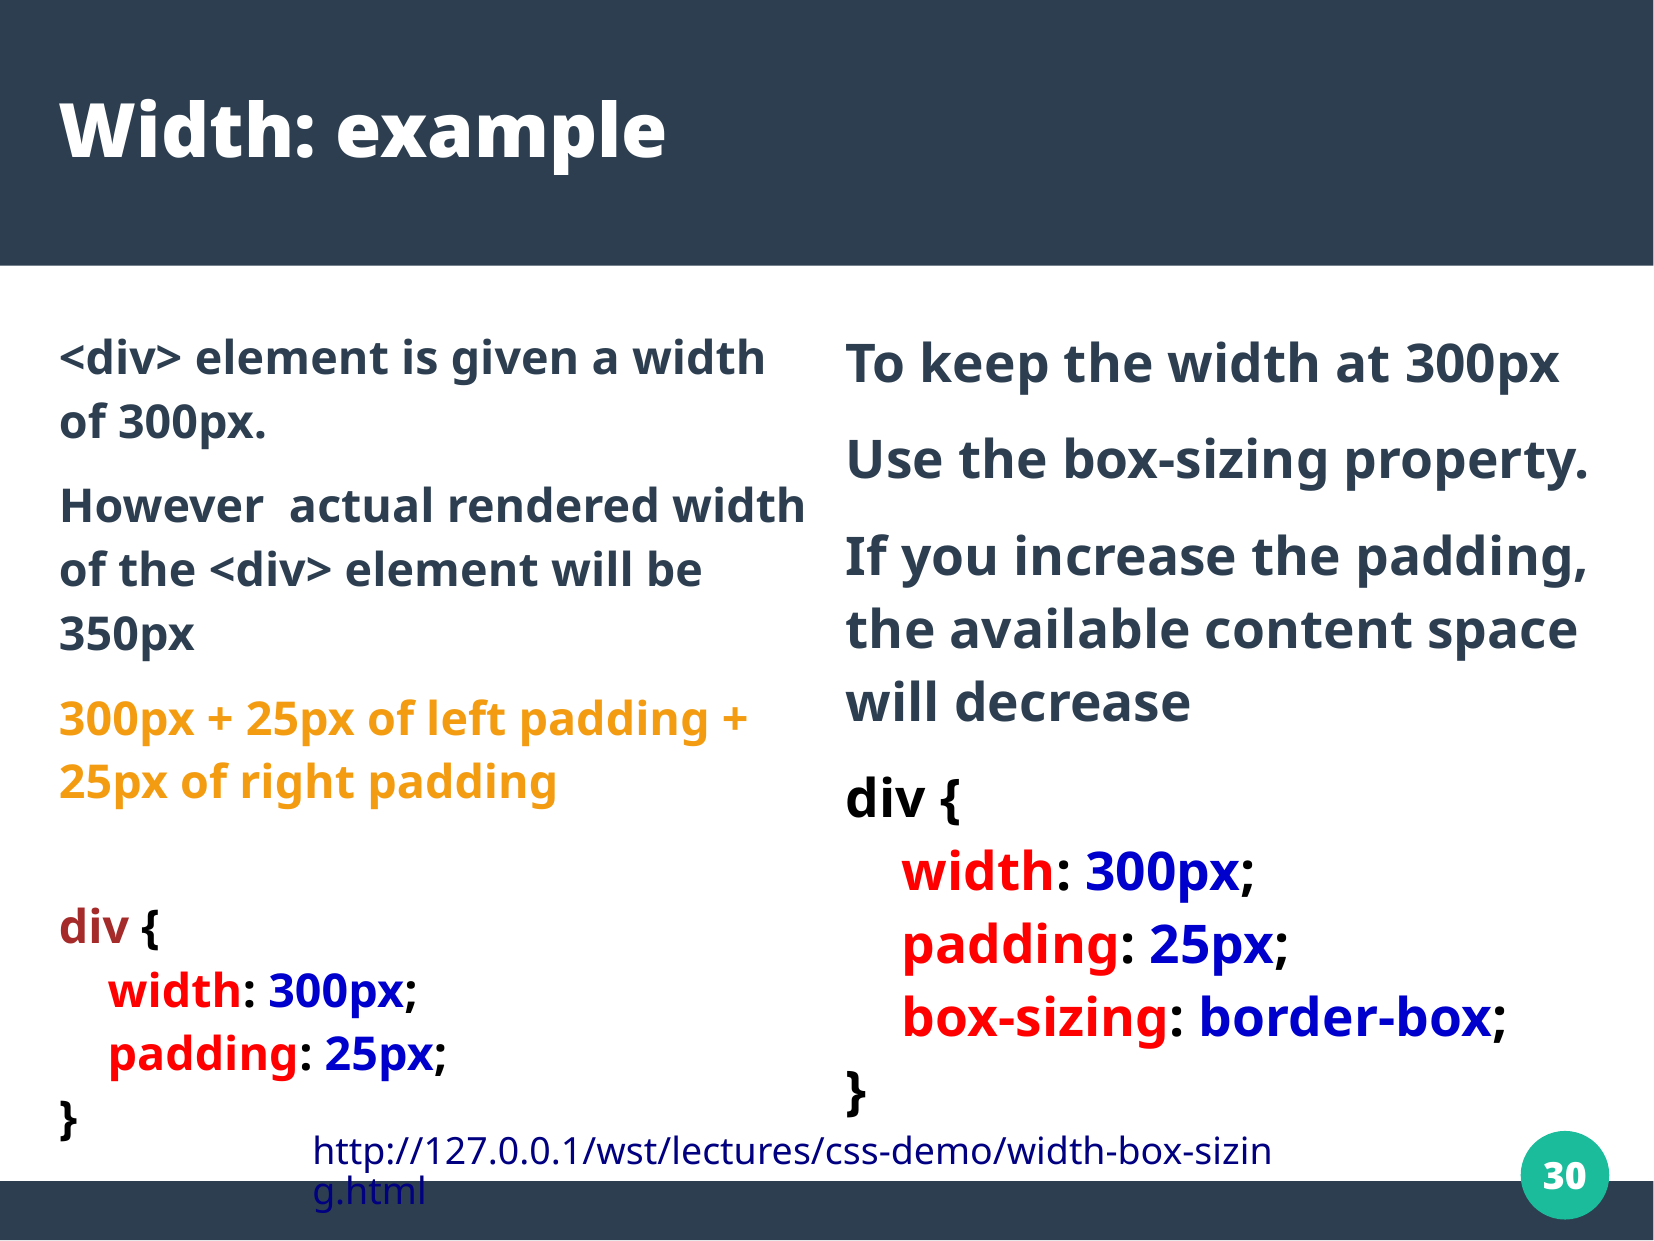

# Width: example
<div> element is given a width of 300px.
However actual rendered width of the <div> element will be 350px
300px + 25px of left padding + 25px of right padding
div {
    width: 300px;
    padding: 25px;
}
To keep the width at 300px
Use the box-sizing property.
If you increase the padding, the available content space will decrease
div {
    width: 300px;
    padding: 25px;
    box-sizing: border-box;
}
30
http://127.0.0.1/wst/lectures/css-demo/width-box-sizing.html